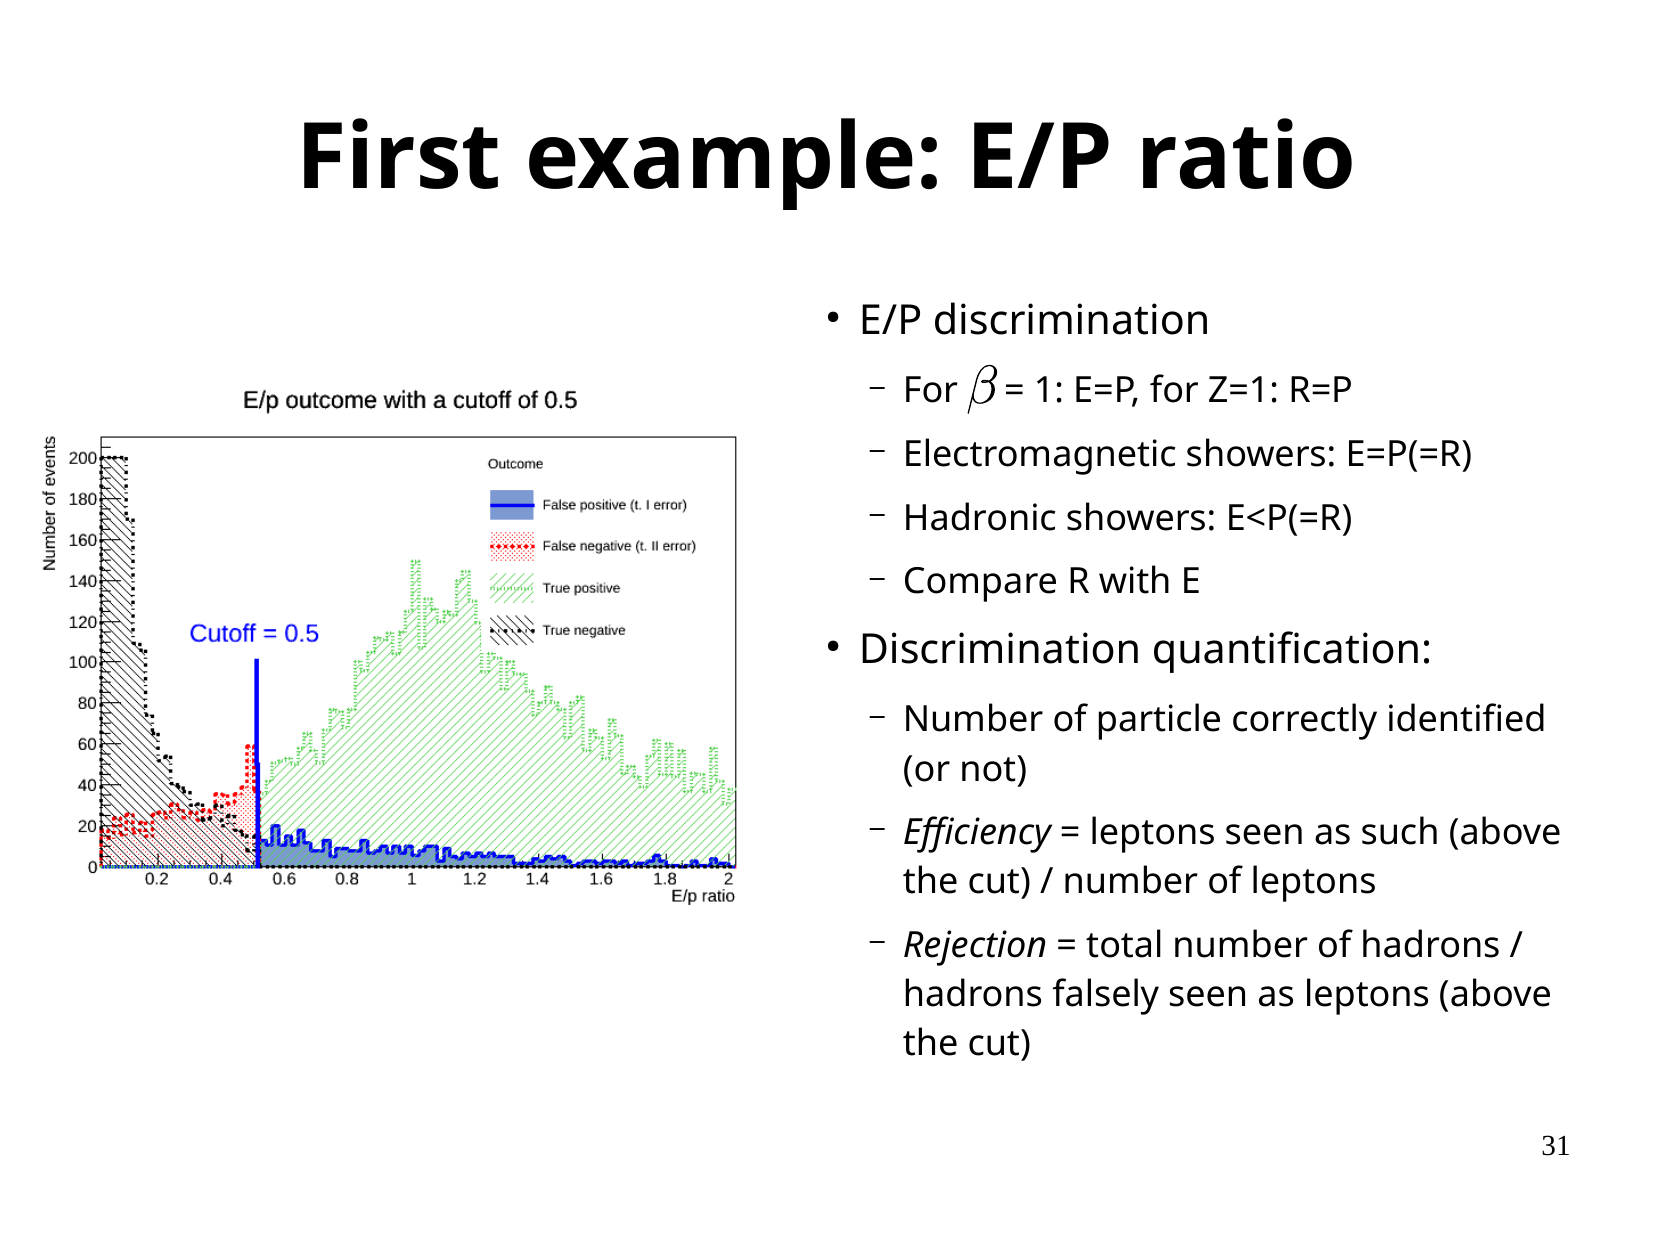

# First example: E/P ratio
E/P discrimination
For = 1: E=P, for Z=1: R=P
Electromagnetic showers: E=P(=R)
Hadronic showers: E<P(=R)
Compare R with E
Discrimination quantification:
Number of particle correctly identified (or not)
Efficiency = leptons seen as such (above the cut) / number of leptons
Rejection = total number of hadrons / hadrons falsely seen as leptons (above the cut)
31